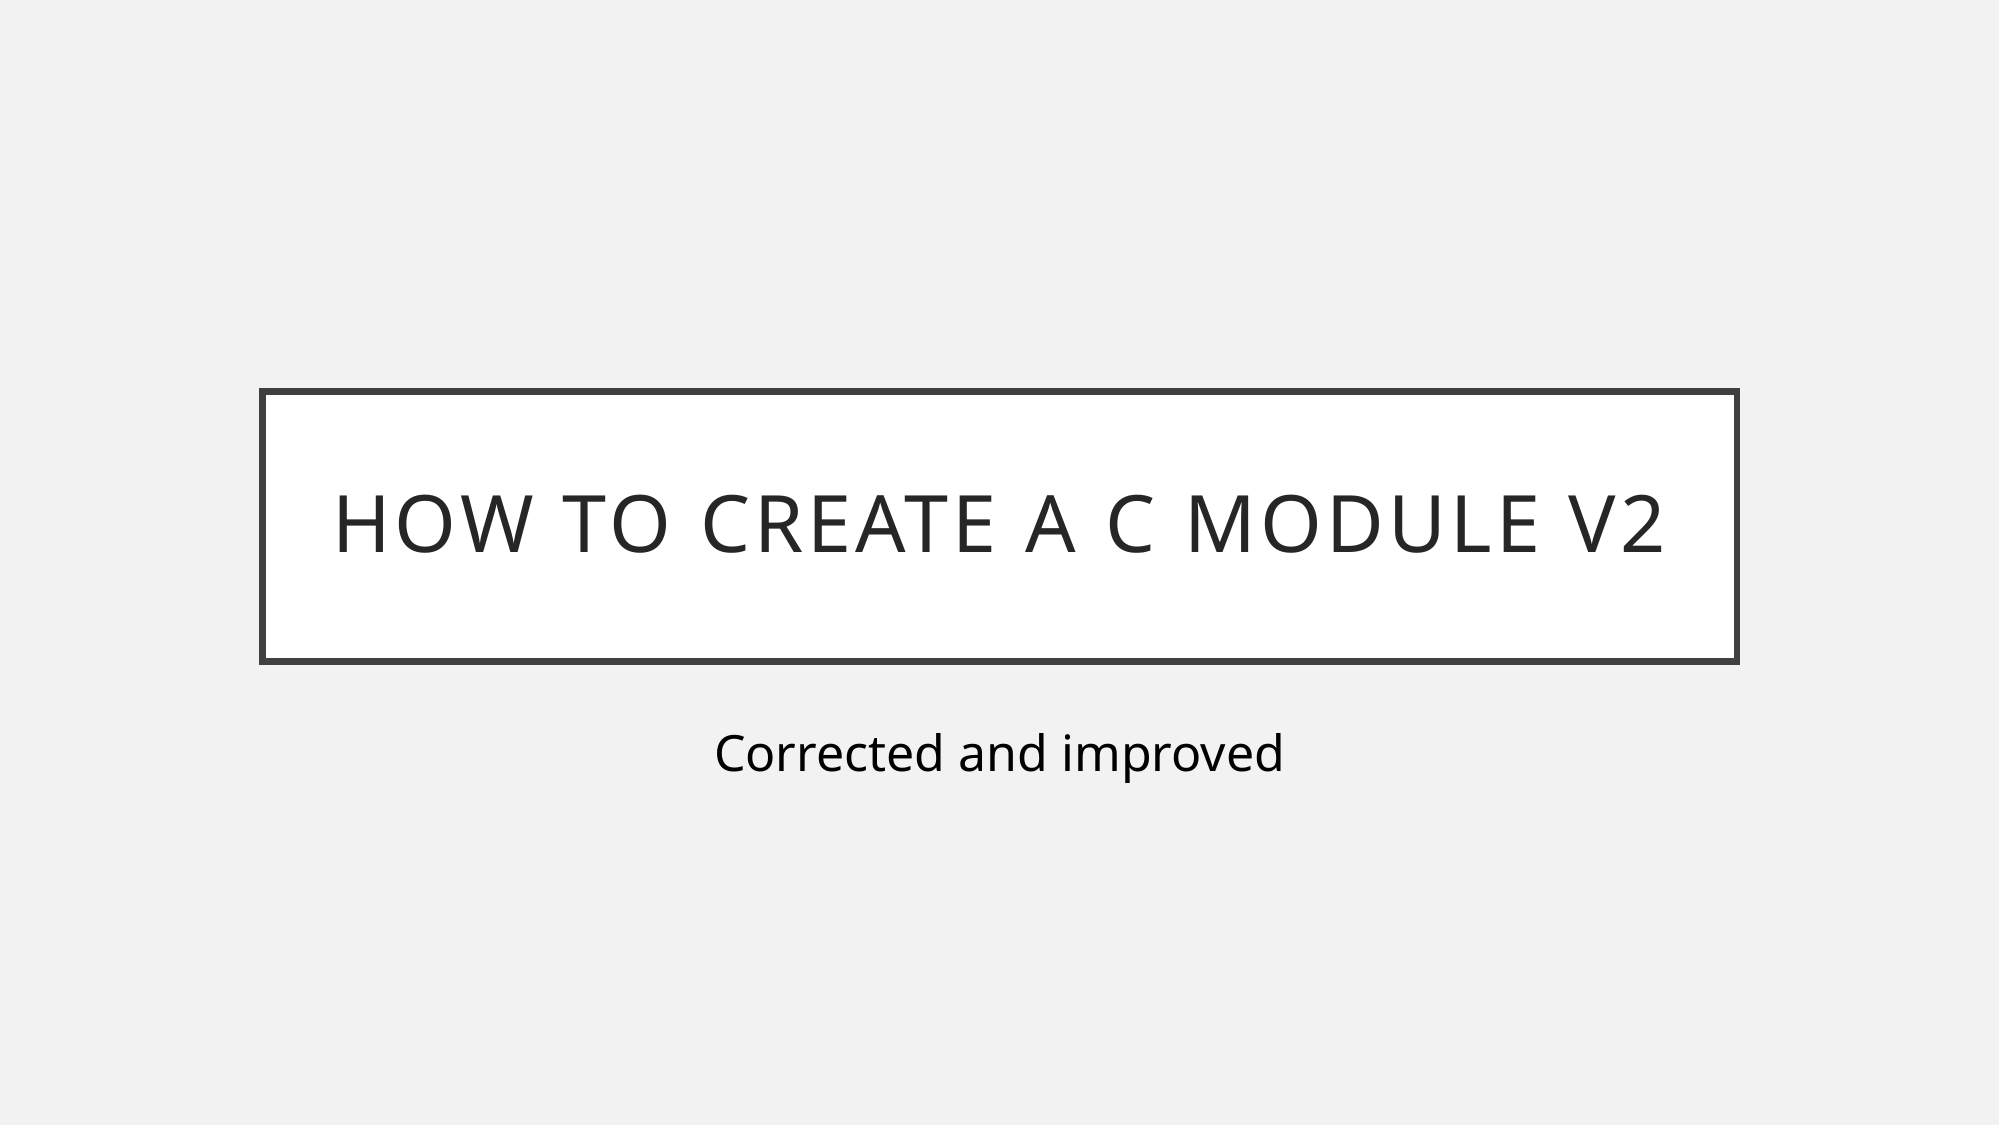

# How to create a C Module V2
Corrected and improved